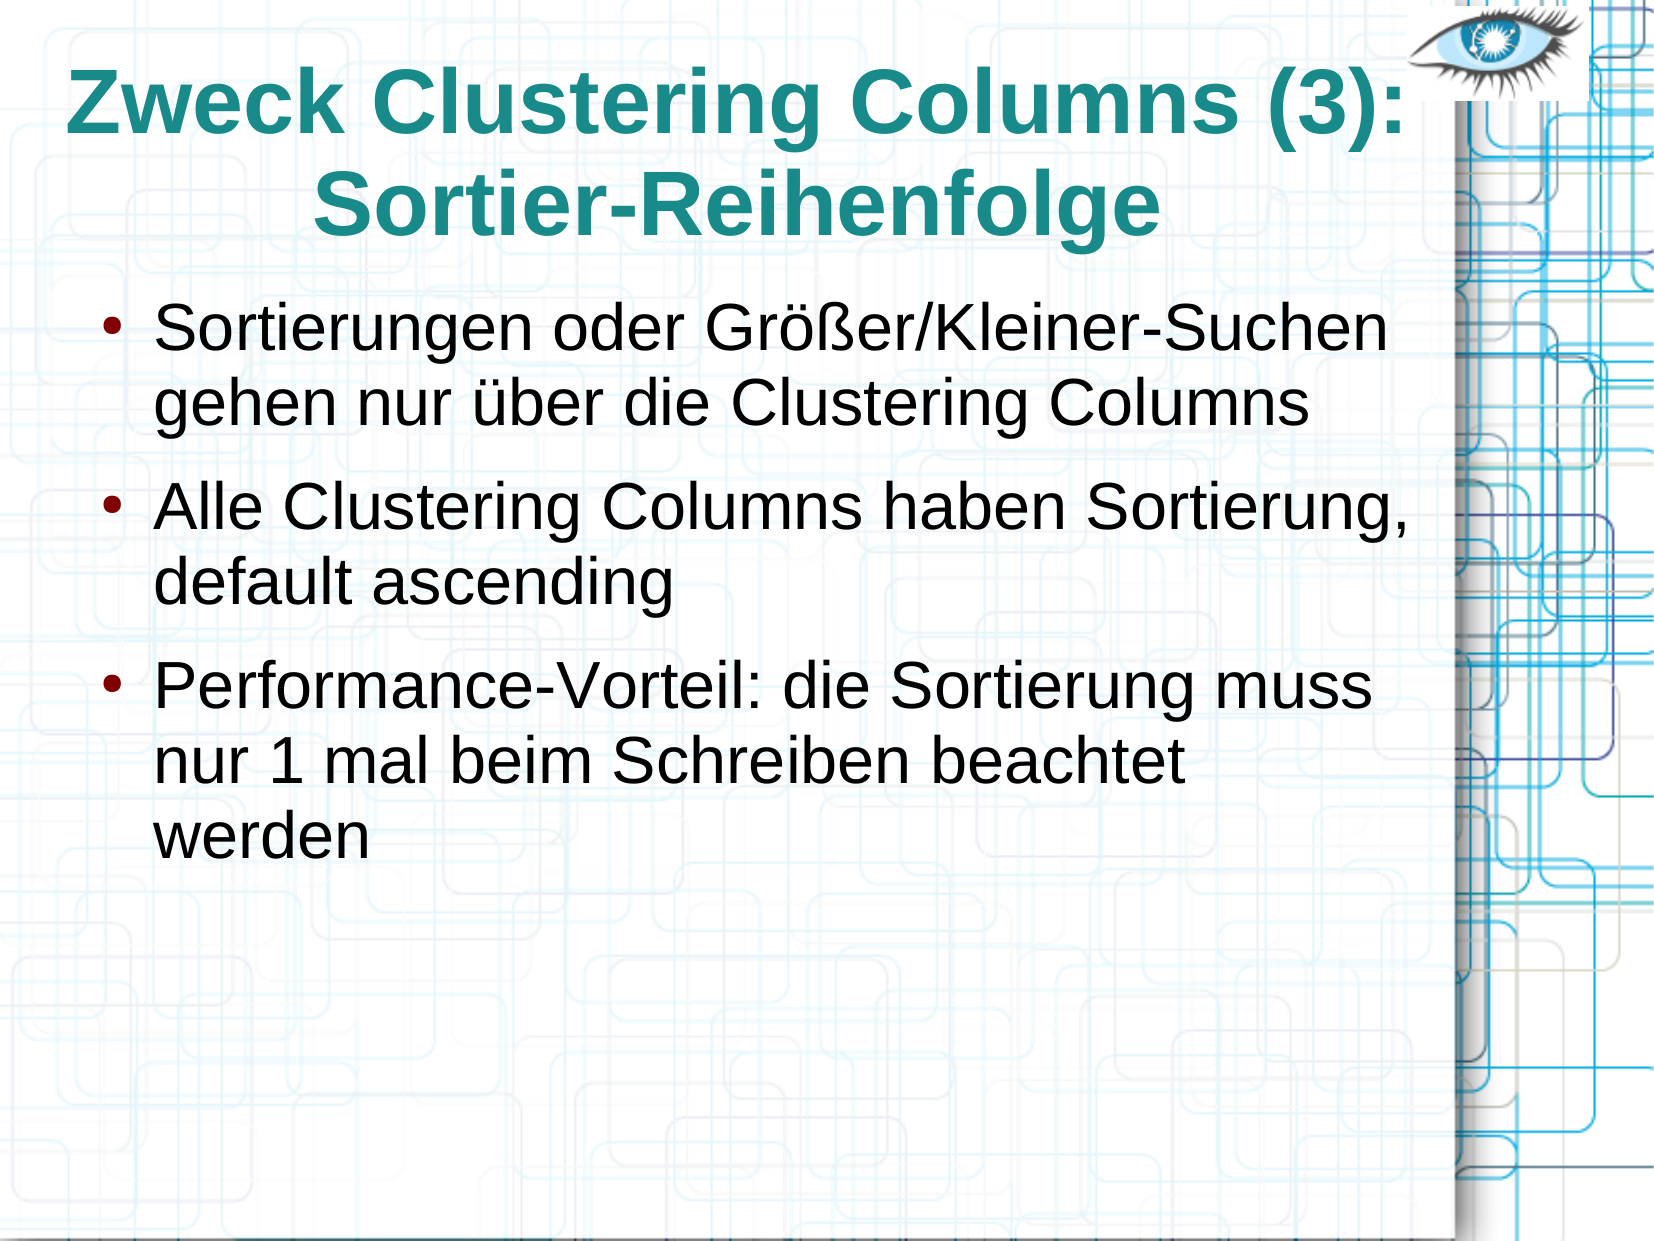

# Zweck Clustering Columns (3): Sortier-Reihenfolge
Sortierungen oder Größer/Kleiner-Suchen gehen nur über die Clustering Columns
Alle Clustering Columns haben Sortierung, default ascending
Performance-Vorteil: die Sortierung muss nur 1 mal beim Schreiben beachtet werden